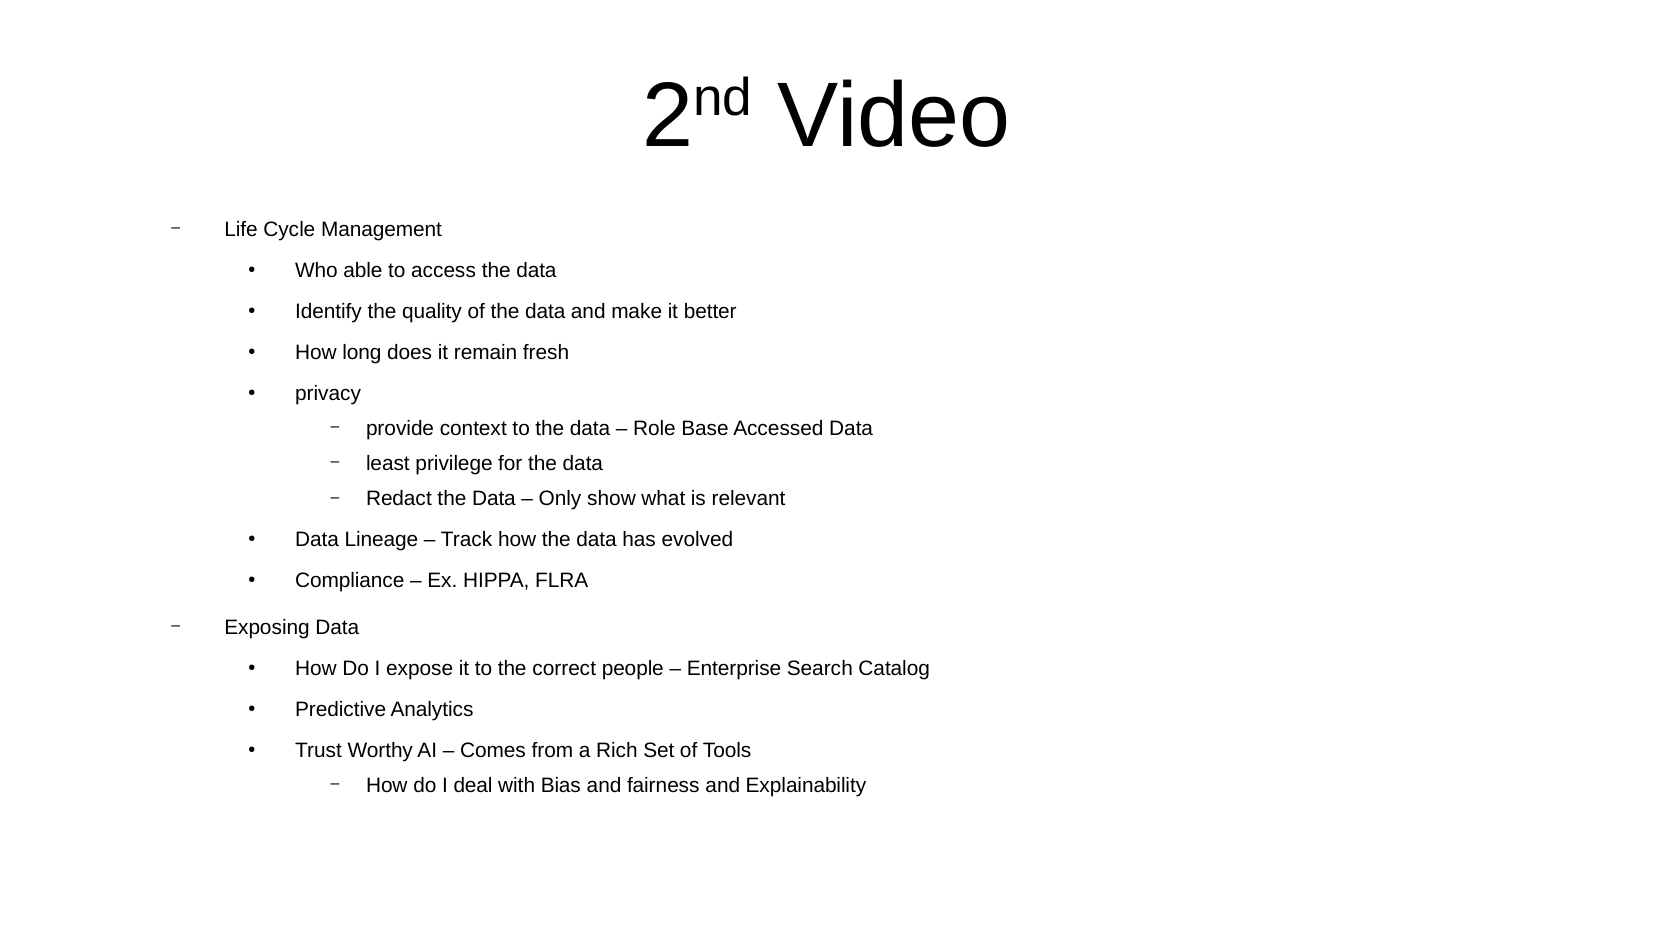

# 2nd Video
Life Cycle Management
Who able to access the data
Identify the quality of the data and make it better
How long does it remain fresh
privacy
provide context to the data – Role Base Accessed Data
least privilege for the data
Redact the Data – Only show what is relevant
Data Lineage – Track how the data has evolved
Compliance – Ex. HIPPA, FLRA
Exposing Data
How Do I expose it to the correct people – Enterprise Search Catalog
Predictive Analytics
Trust Worthy AI – Comes from a Rich Set of Tools
How do I deal with Bias and fairness and Explainability